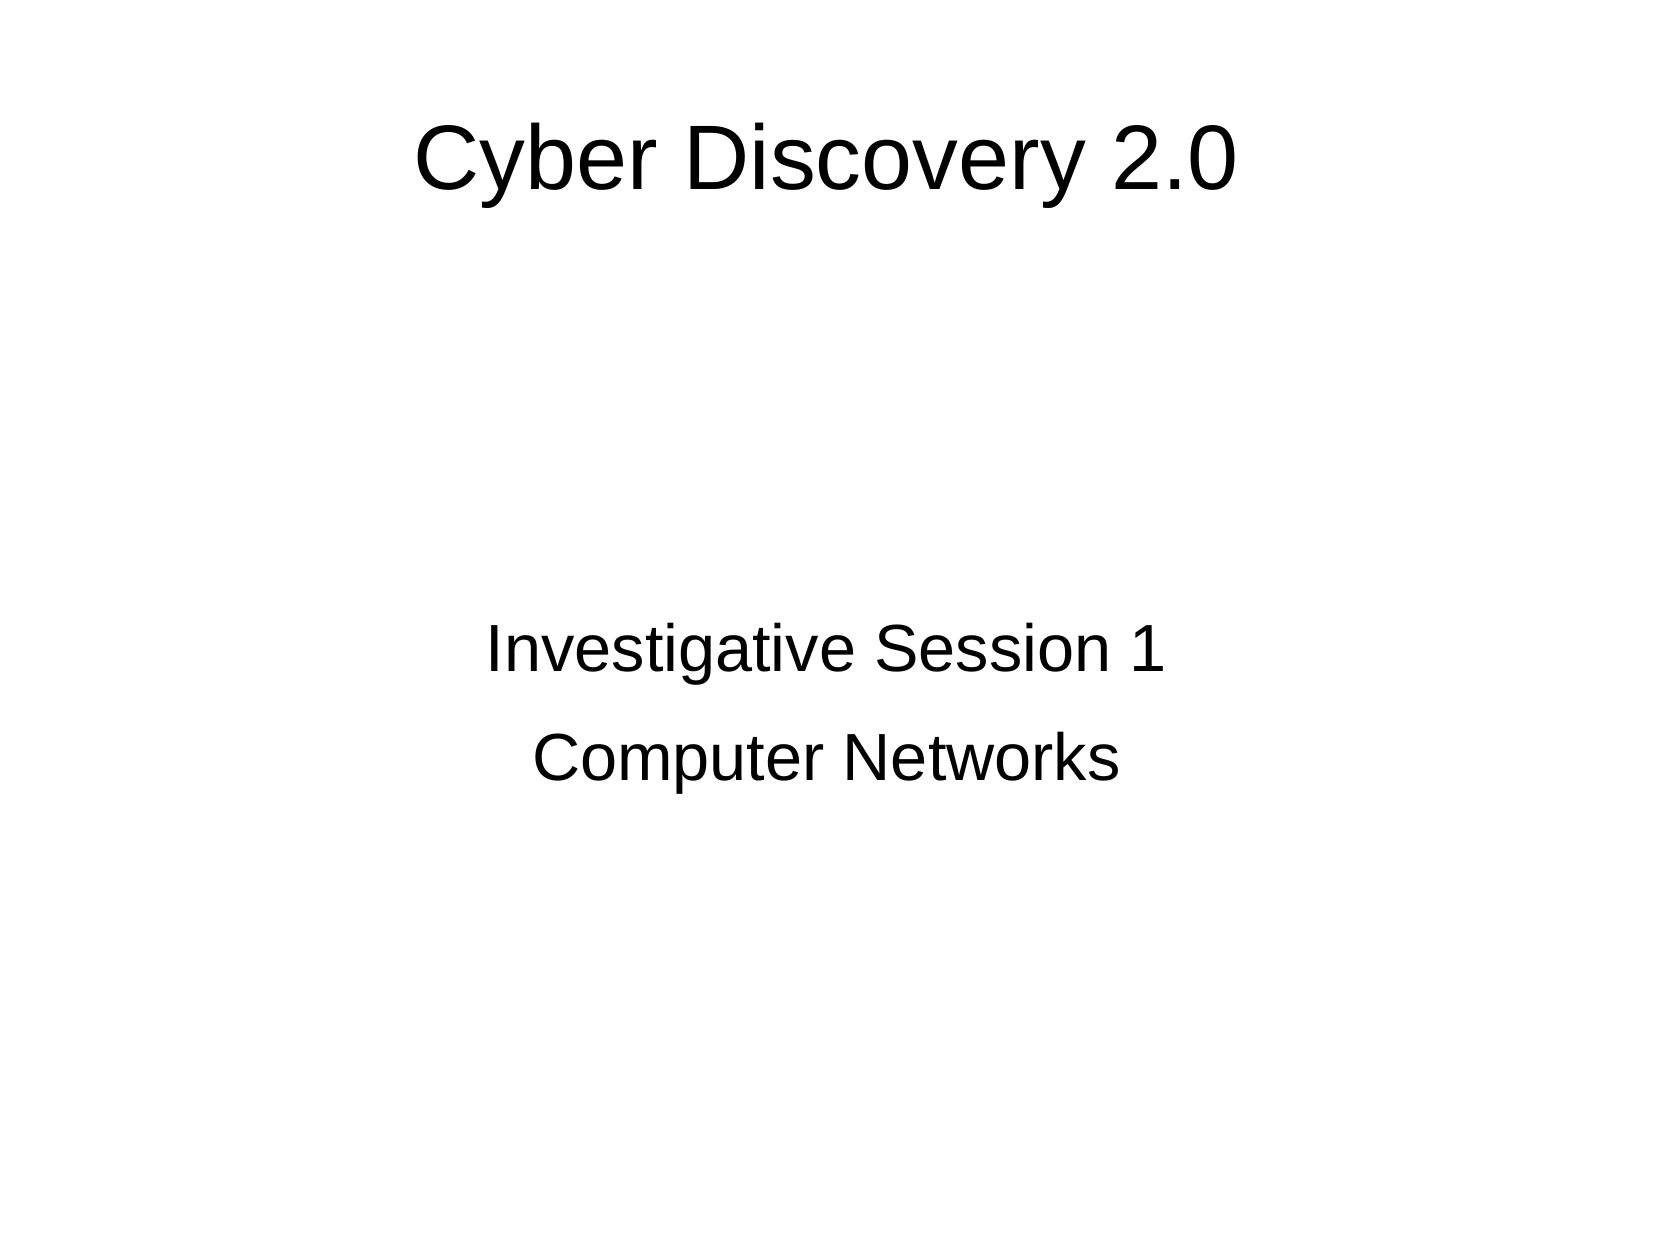

# Cyber Discovery 2.0
Investigative Session 1
Computer Networks